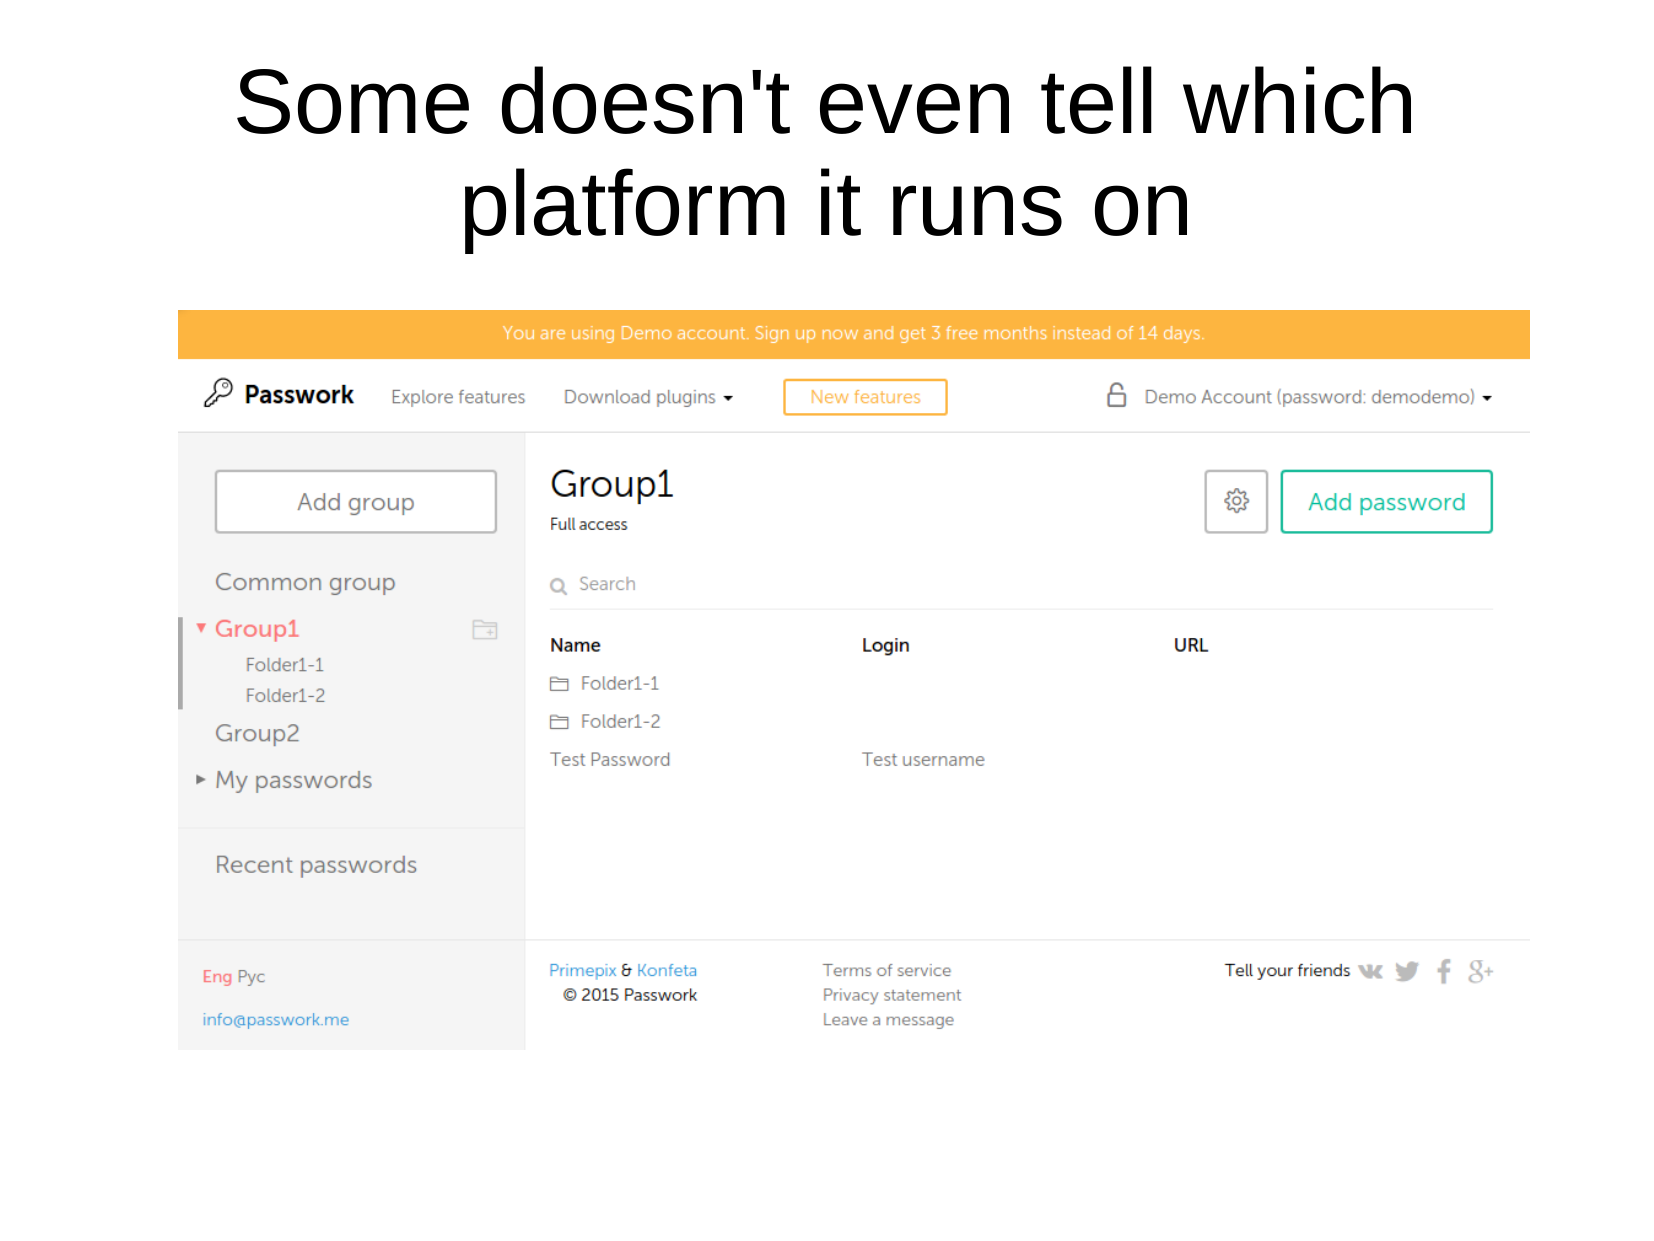

# Some doesn't even tell which platform it runs on